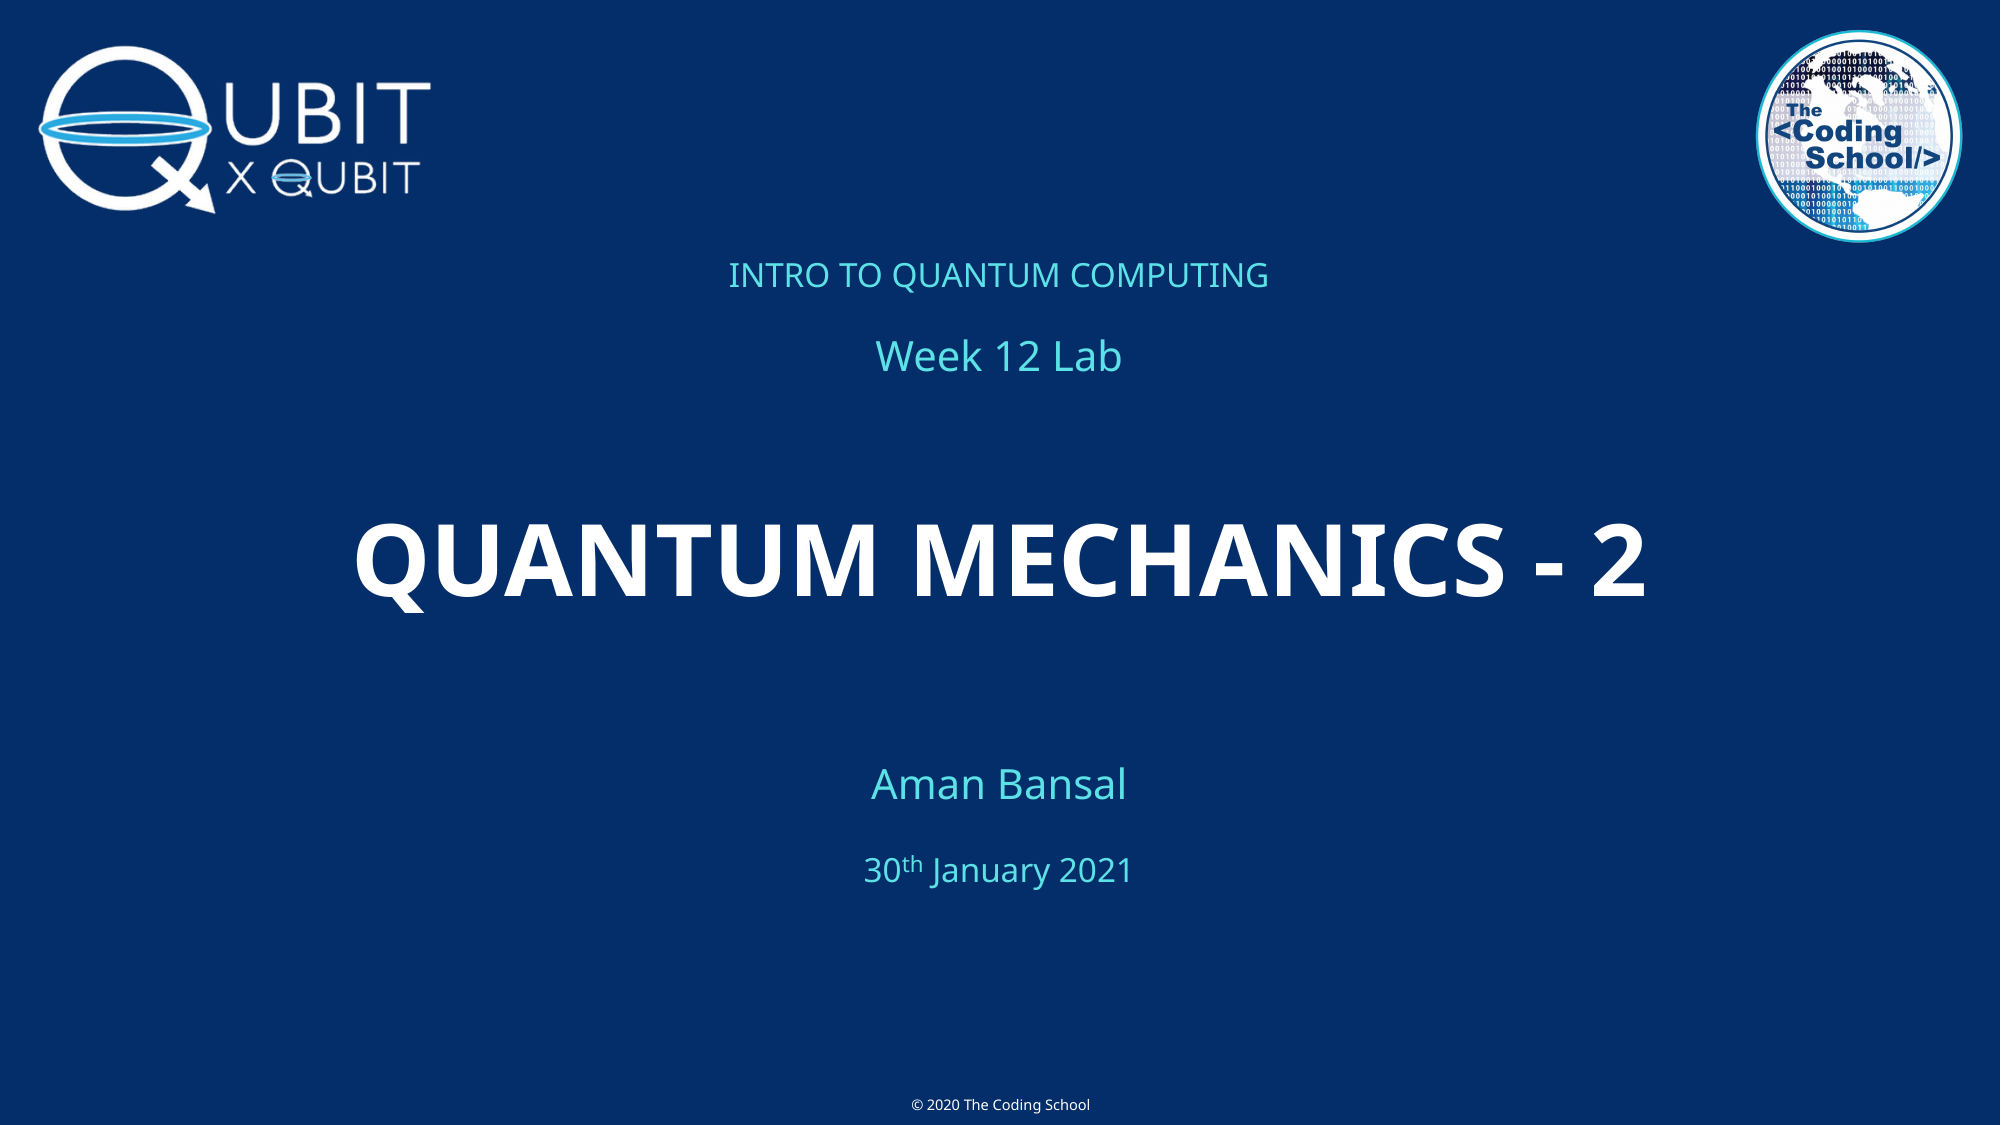

INTRO TO QUANTUM COMPUTING
Week 12 Lab
QUANTUM MECHANICS - 2
Aman Bansal
30th January 2021
© 2020 The Coding School